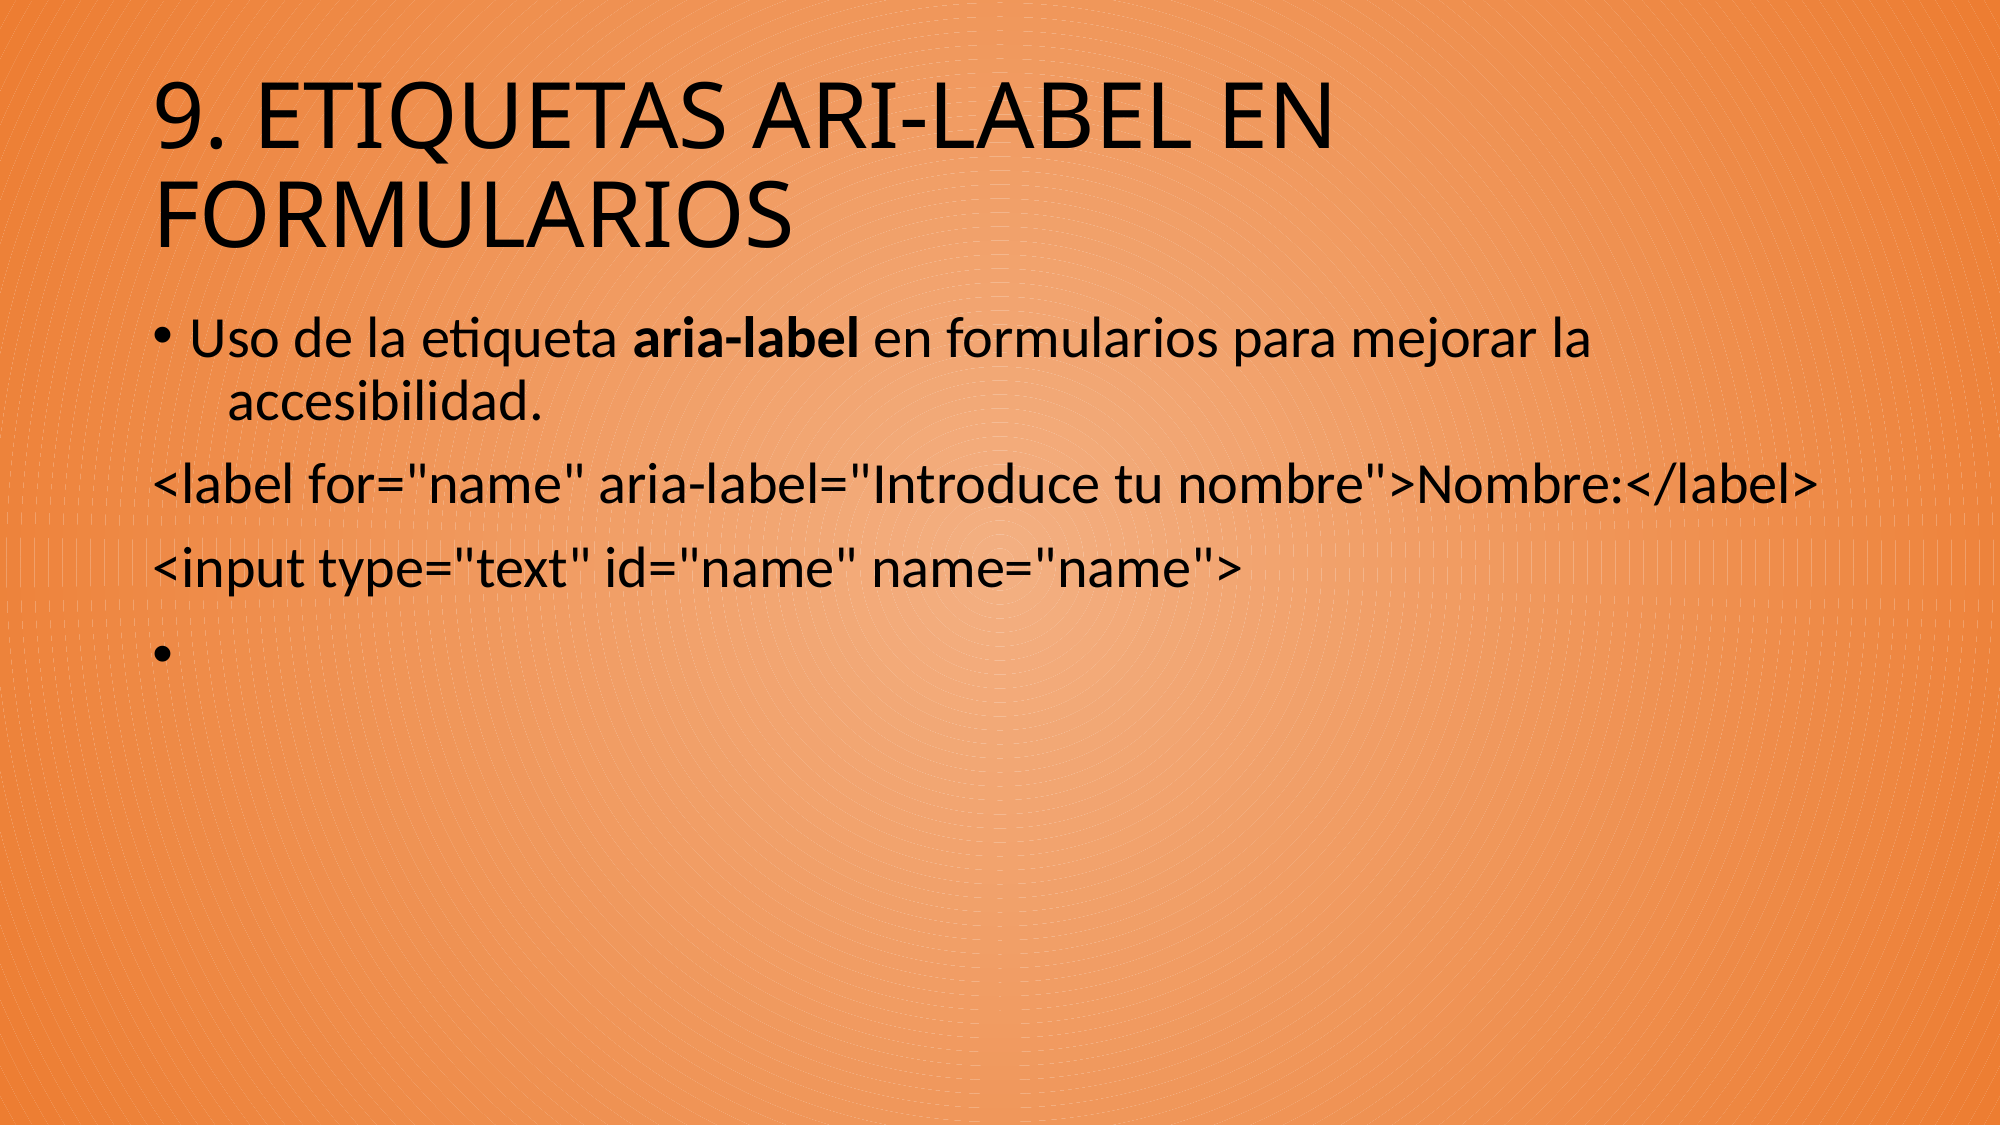

# 9. ETIQUETAS ARI-LABEL EN FORMULARIOS
Uso de la etiqueta aria-label en formularios para mejorar la accesibilidad.
<label for="name" aria-label="Introduce tu nombre">Nombre:</label>
<input type="text" id="name" name="name">